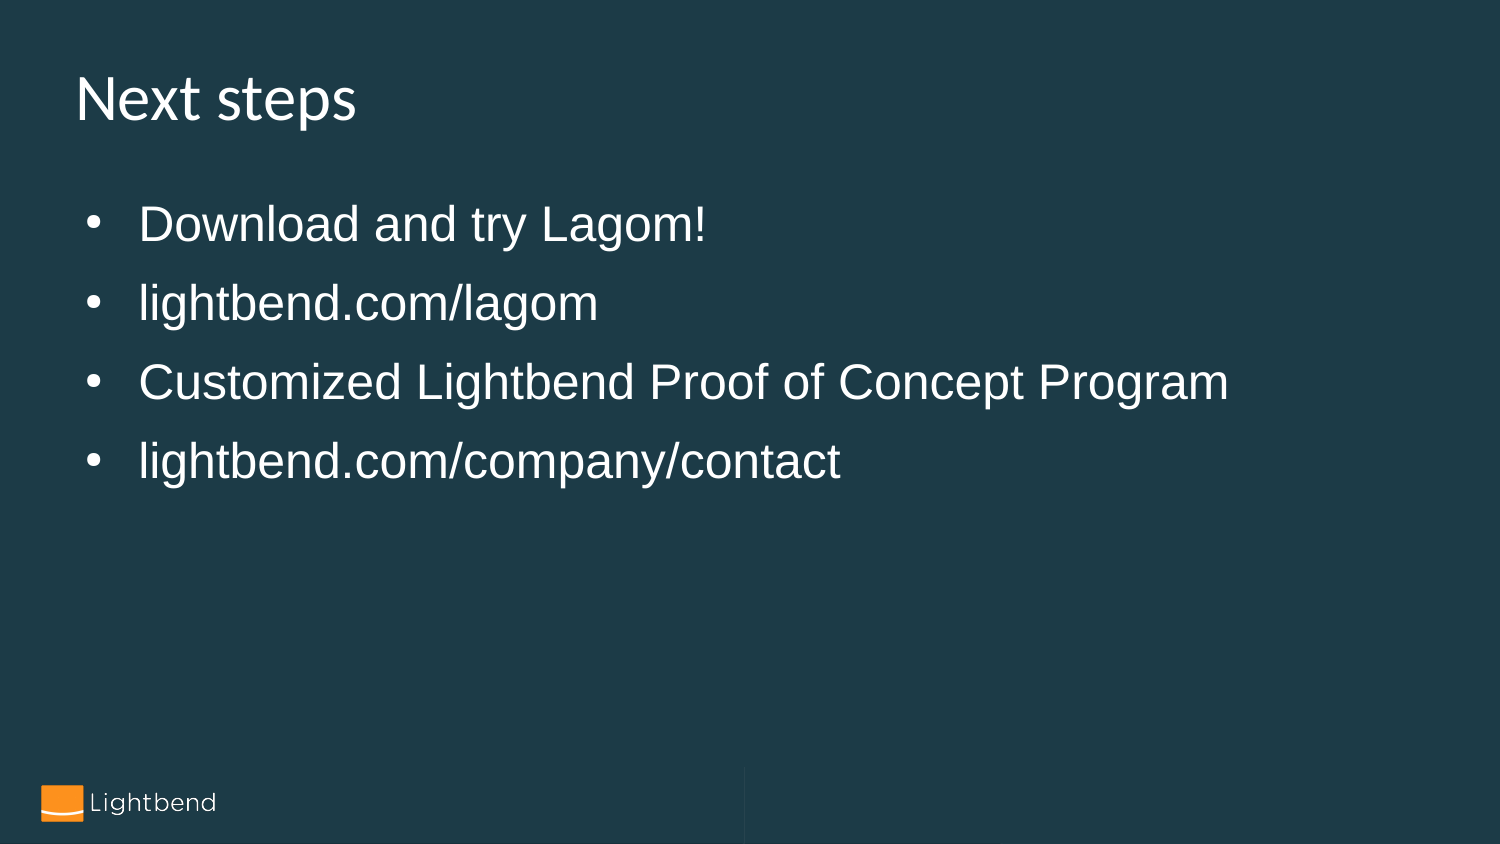

# Next steps
Download and try Lagom!
lightbend.com/lagom
Customized Lightbend Proof of Concept Program
lightbend.com/company/contact